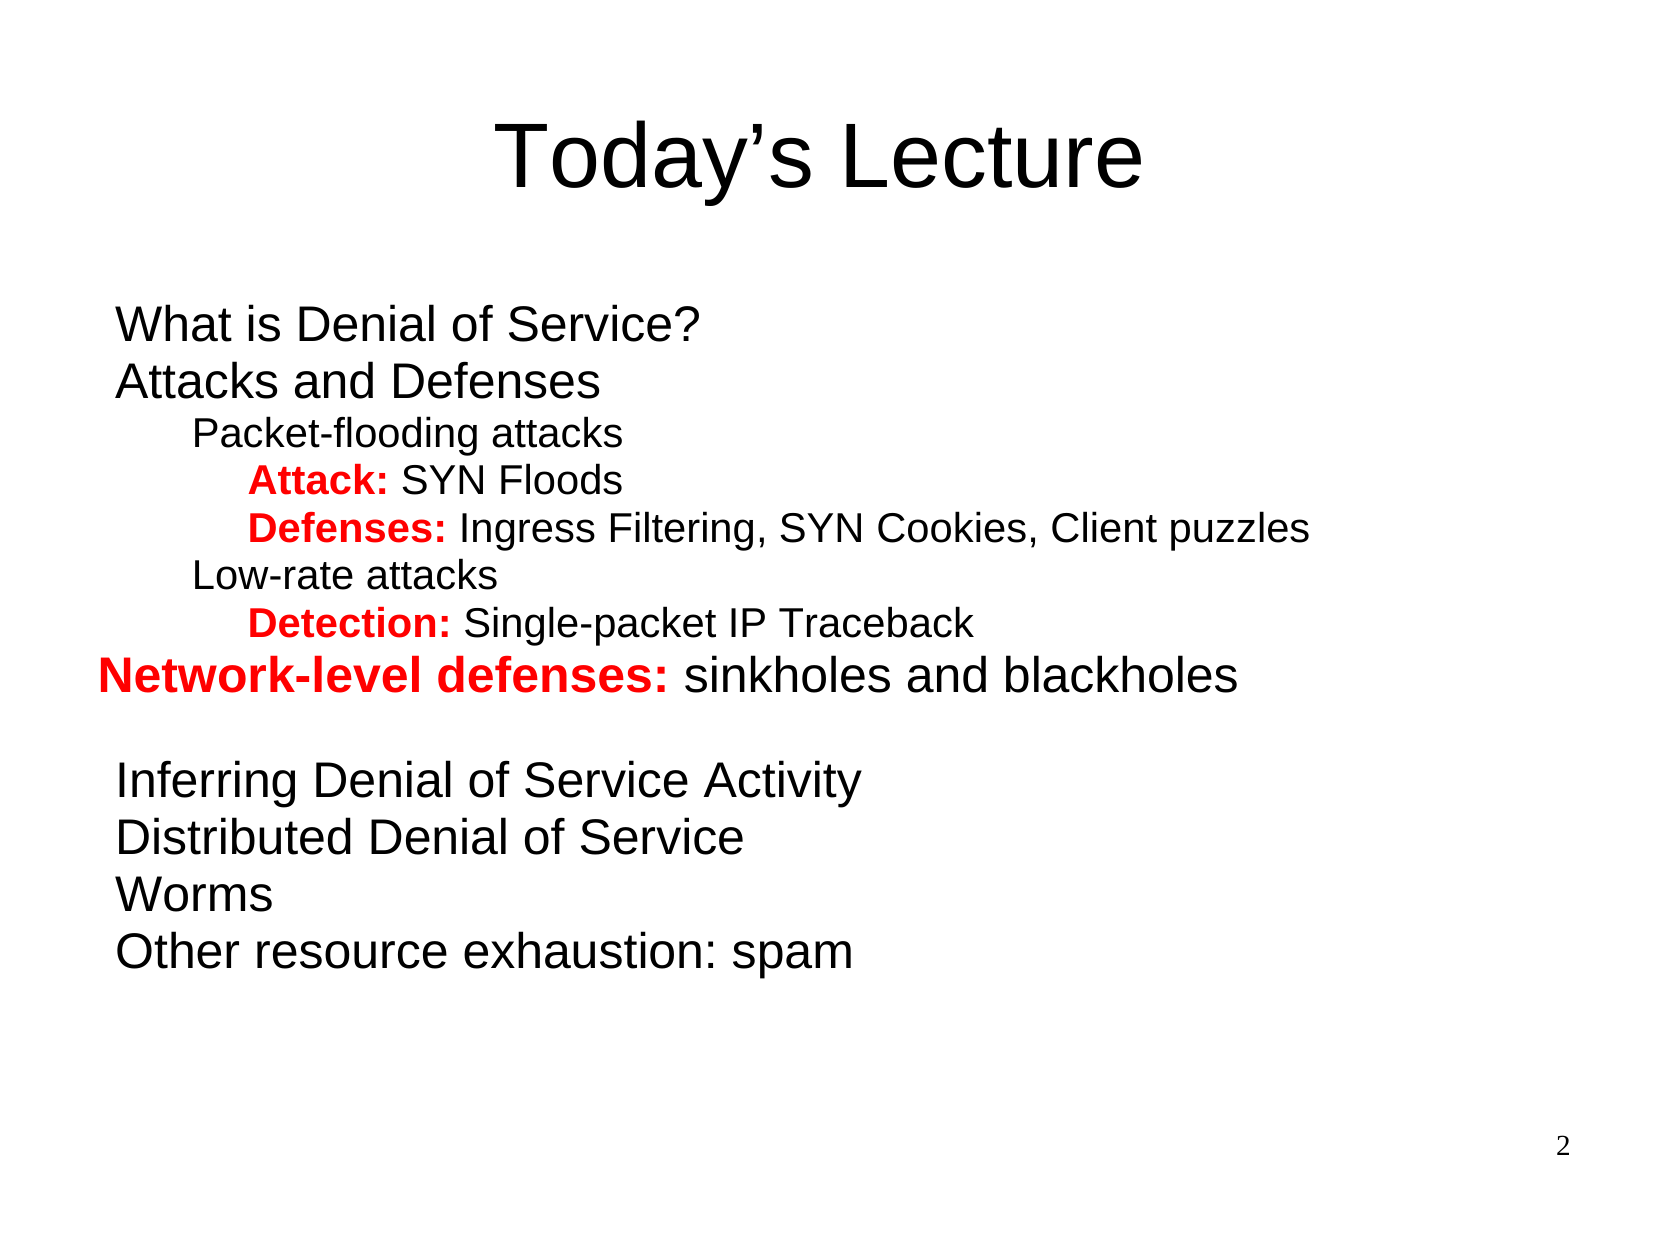

# Today’s Lecture
What is Denial of Service?
Attacks and Defenses
Packet-flooding attacks
Attack: SYN Floods
Defenses: Ingress Filtering, SYN Cookies, Client puzzles
Low-rate attacks
Detection: Single-packet IP Traceback
Network-level defenses: sinkholes and blackholes
Inferring Denial of Service Activity
Distributed Denial of Service
Worms
Other resource exhaustion: spam
2